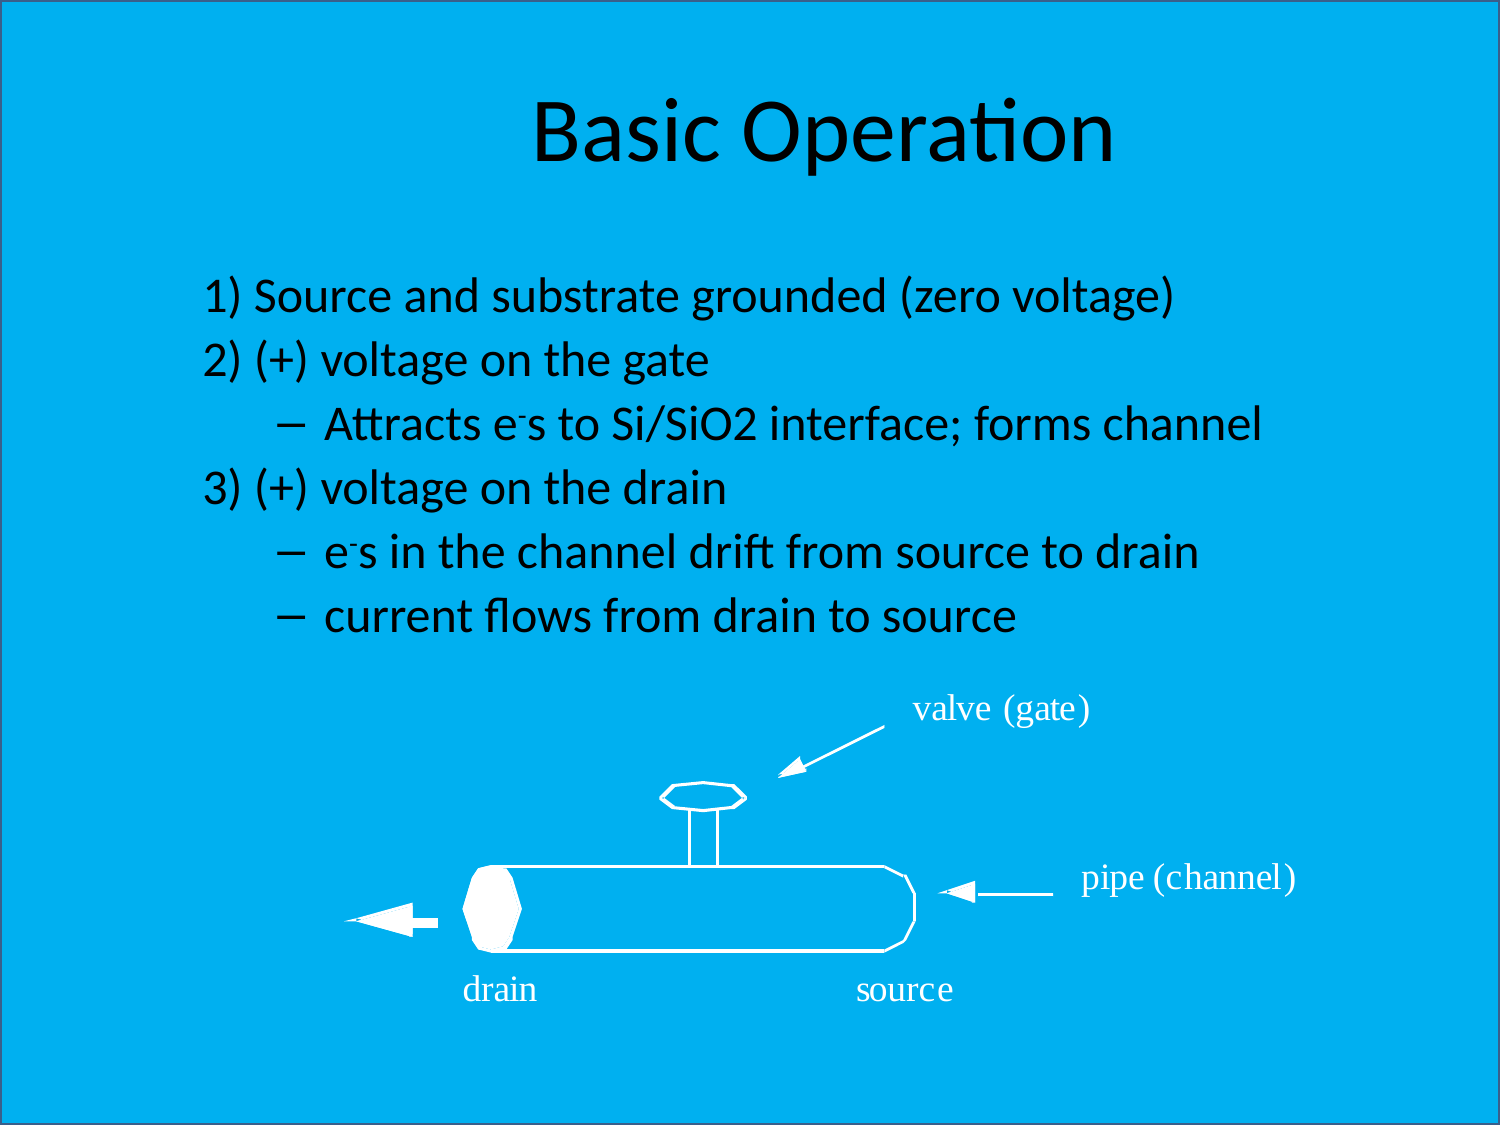

Basic Operation
1) Source and substrate grounded (zero voltage)
2) (+) voltage on the gate
Attracts e-s to Si/SiO2 interface; forms channel
3) (+) voltage on the drain
e-s in the channel drift from source to drain
current flows from drain to source